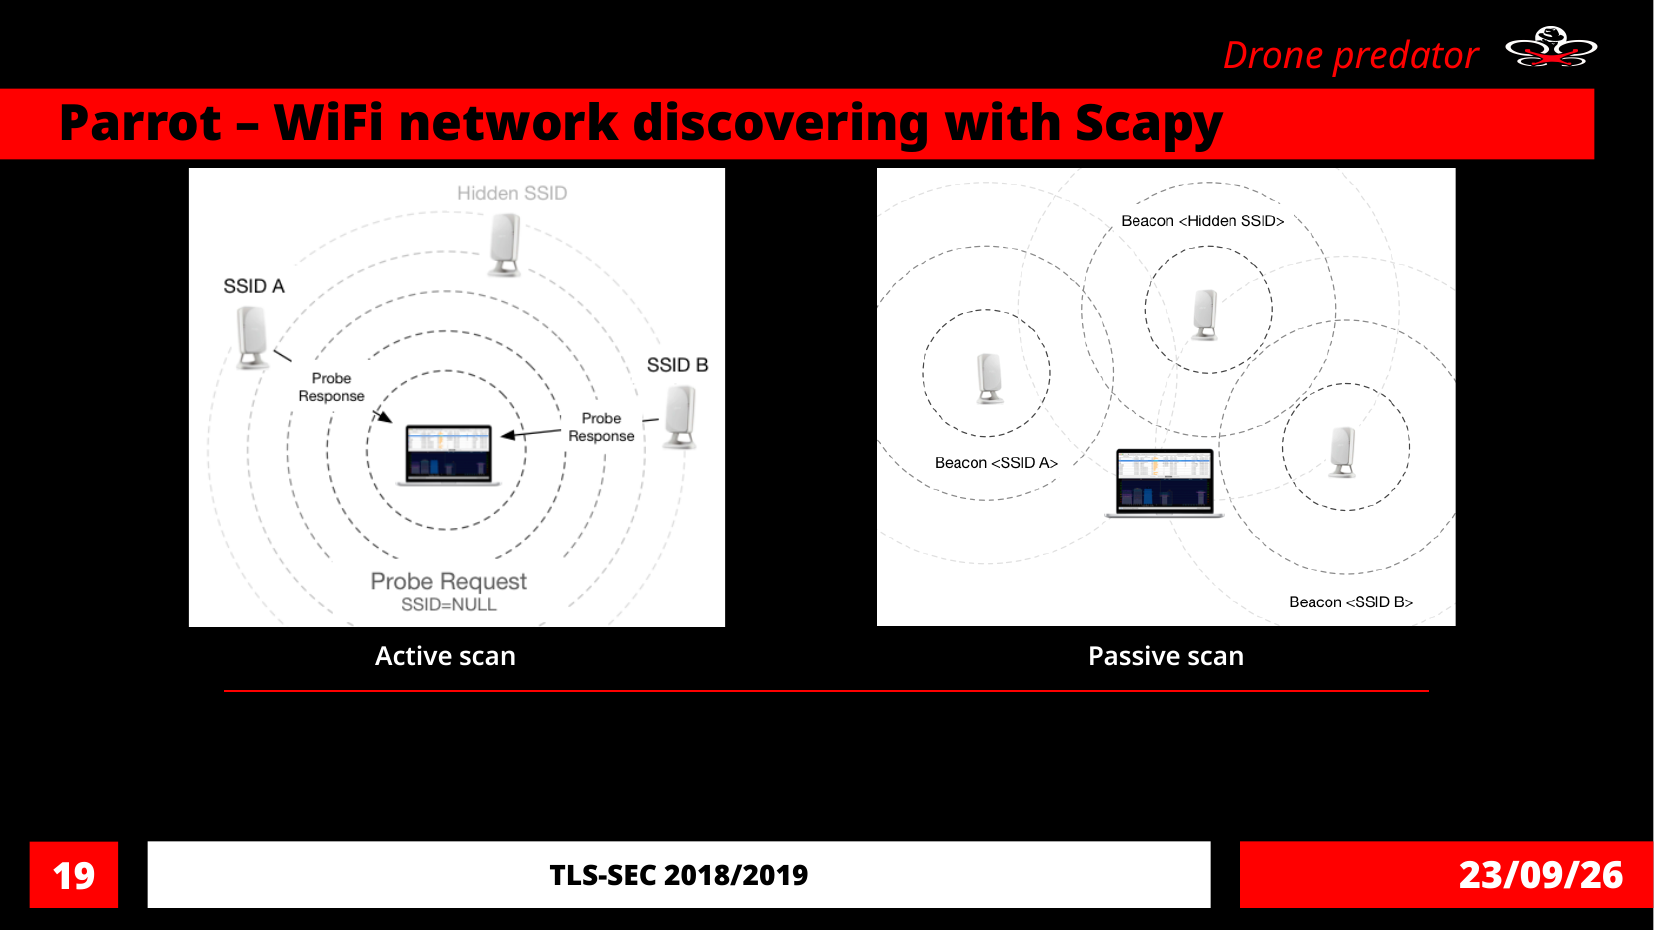

# Parrot – WiFi network discovering with Scapy
Active scan
Passive scan
19